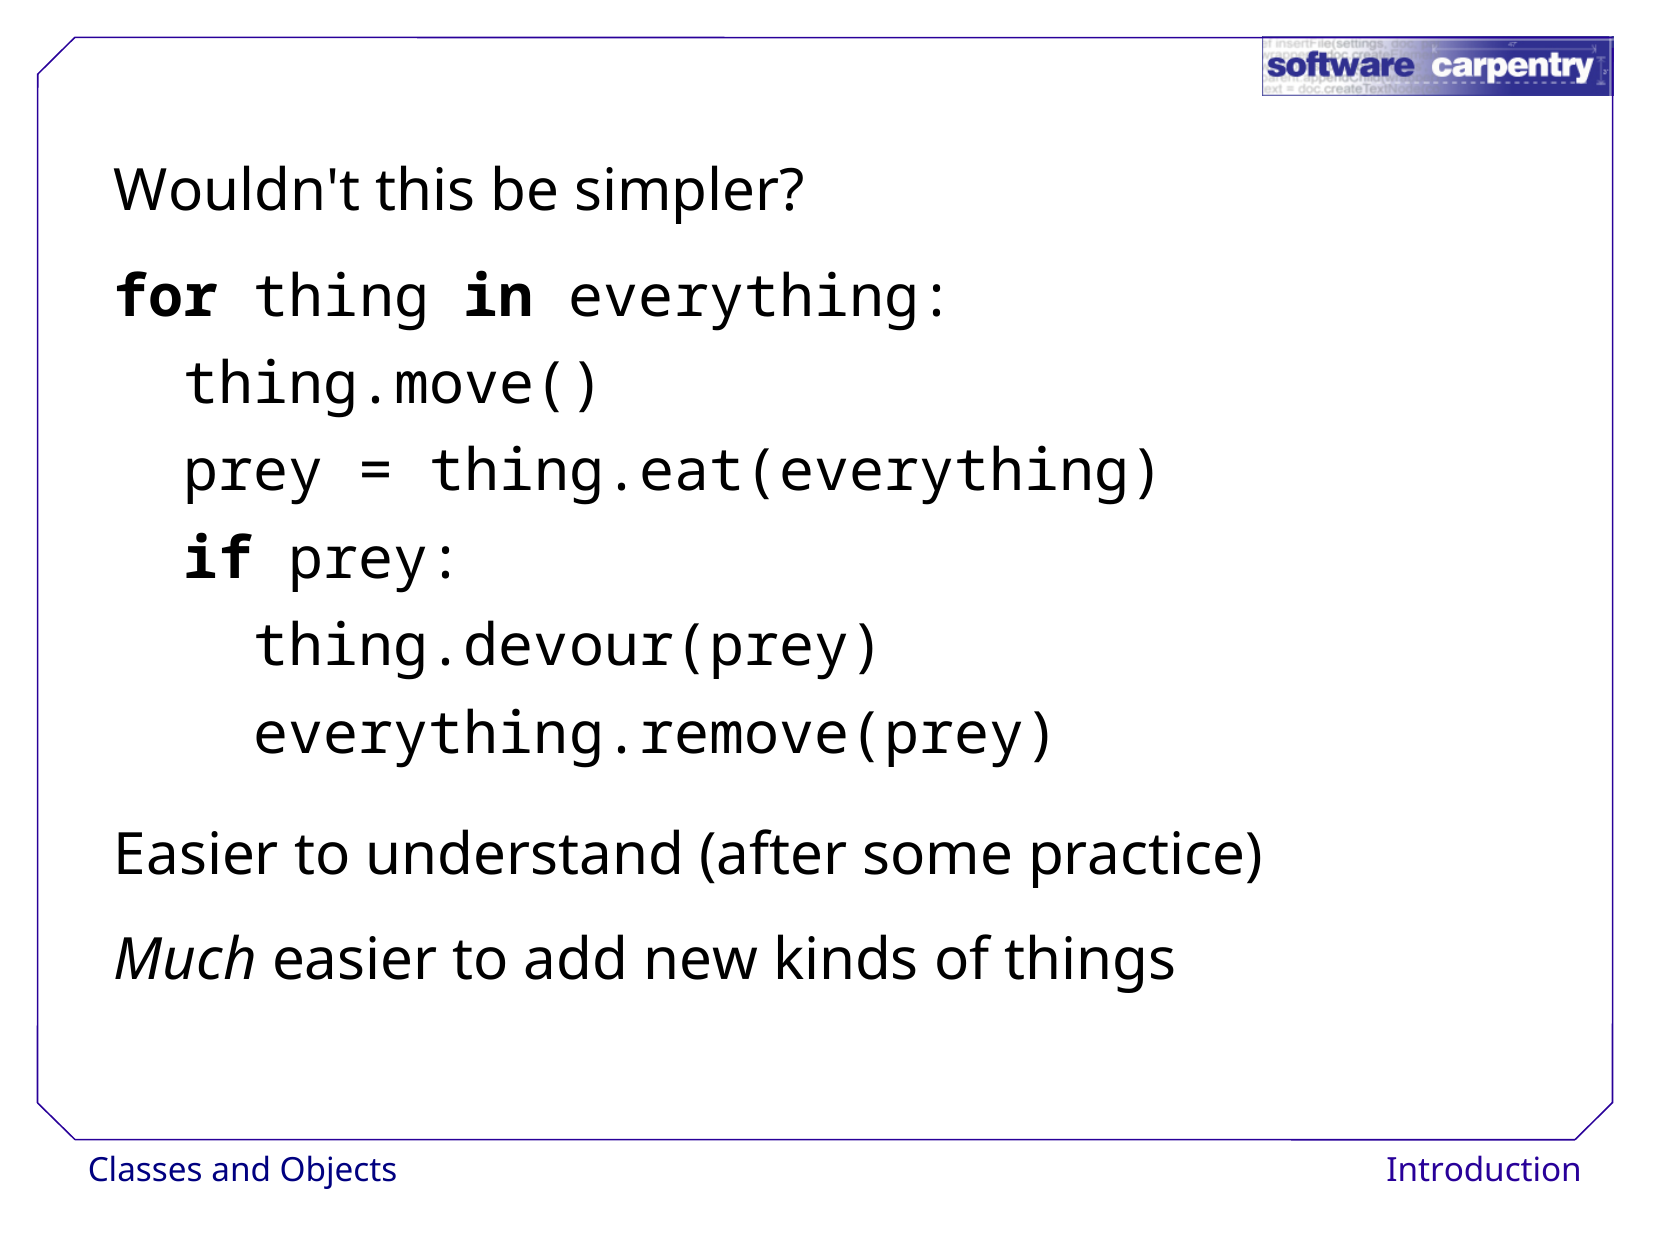

Wouldn't this be simpler?
for thing in everything:
 thing.move()
 prey = thing.eat(everything)
 if prey:
 thing.devour(prey)
 everything.remove(prey)
Easier to understand (after some practice)
Much easier to add new kinds of things